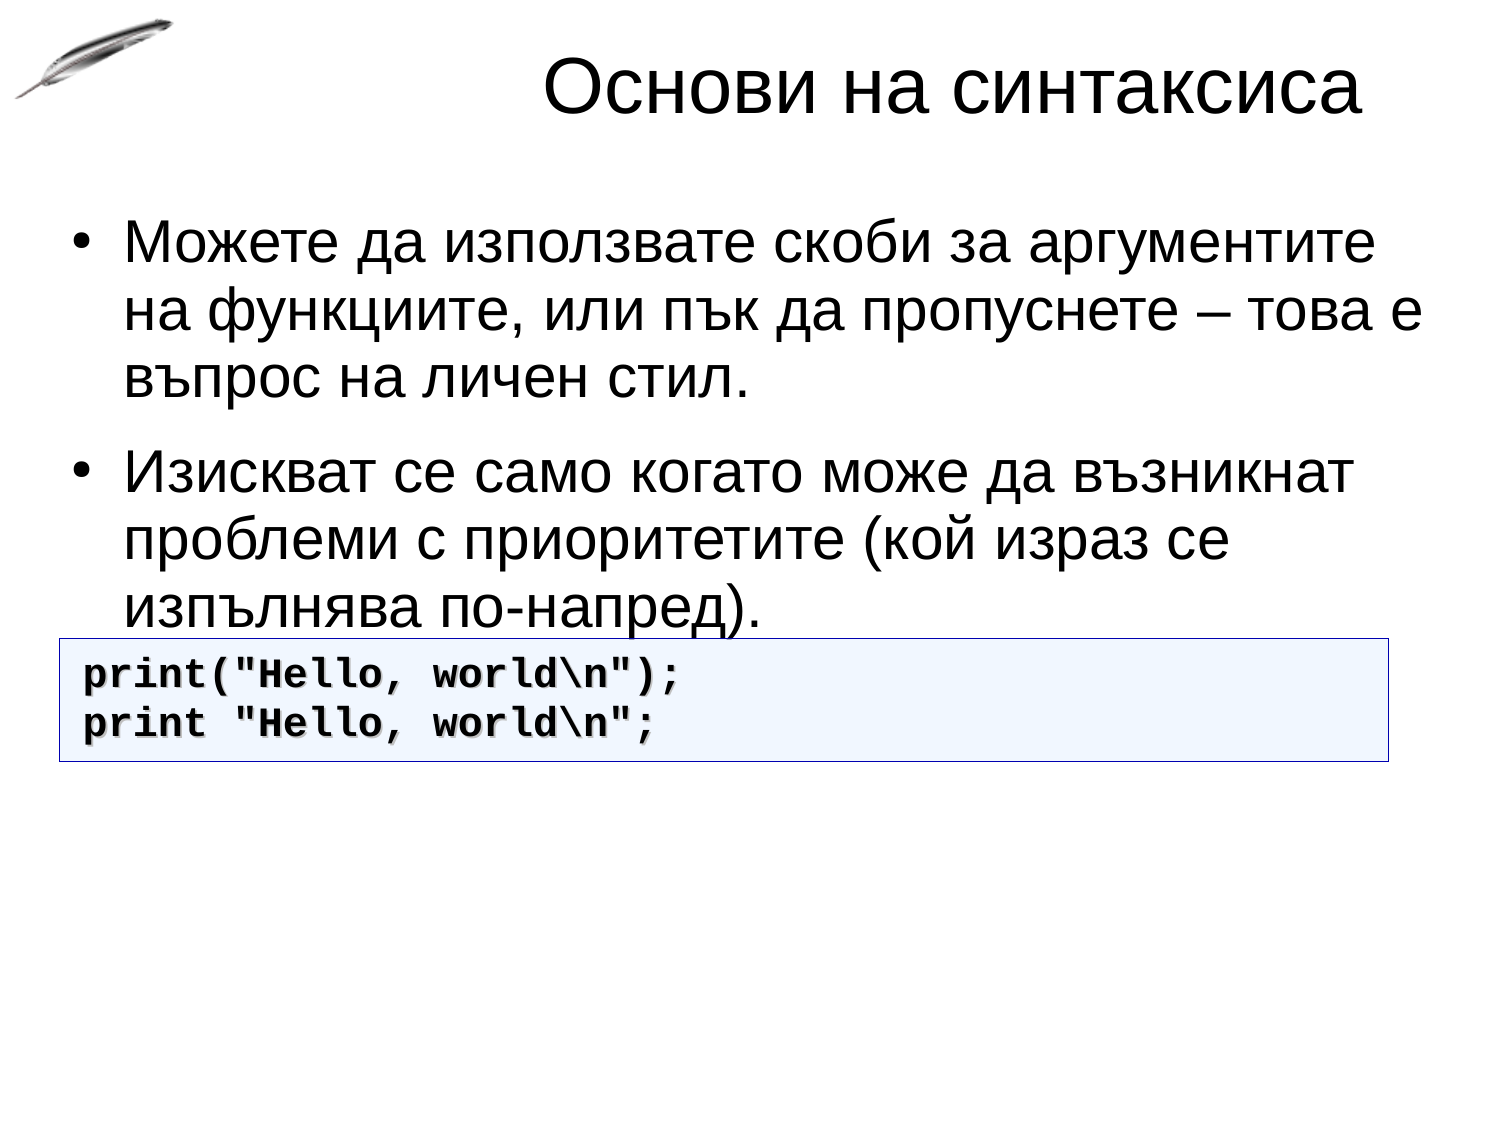

# Основи на синтаксиса
Можете да използвате скоби за аргументите на функциите, или пък да пропуснете – това е въпрос на личен стил.
Изискват се само когато може да възникнат проблеми с приоритетите (кой израз се изпълнява по-напред).
print("Hello, world\n");
print "Hello, world\n";